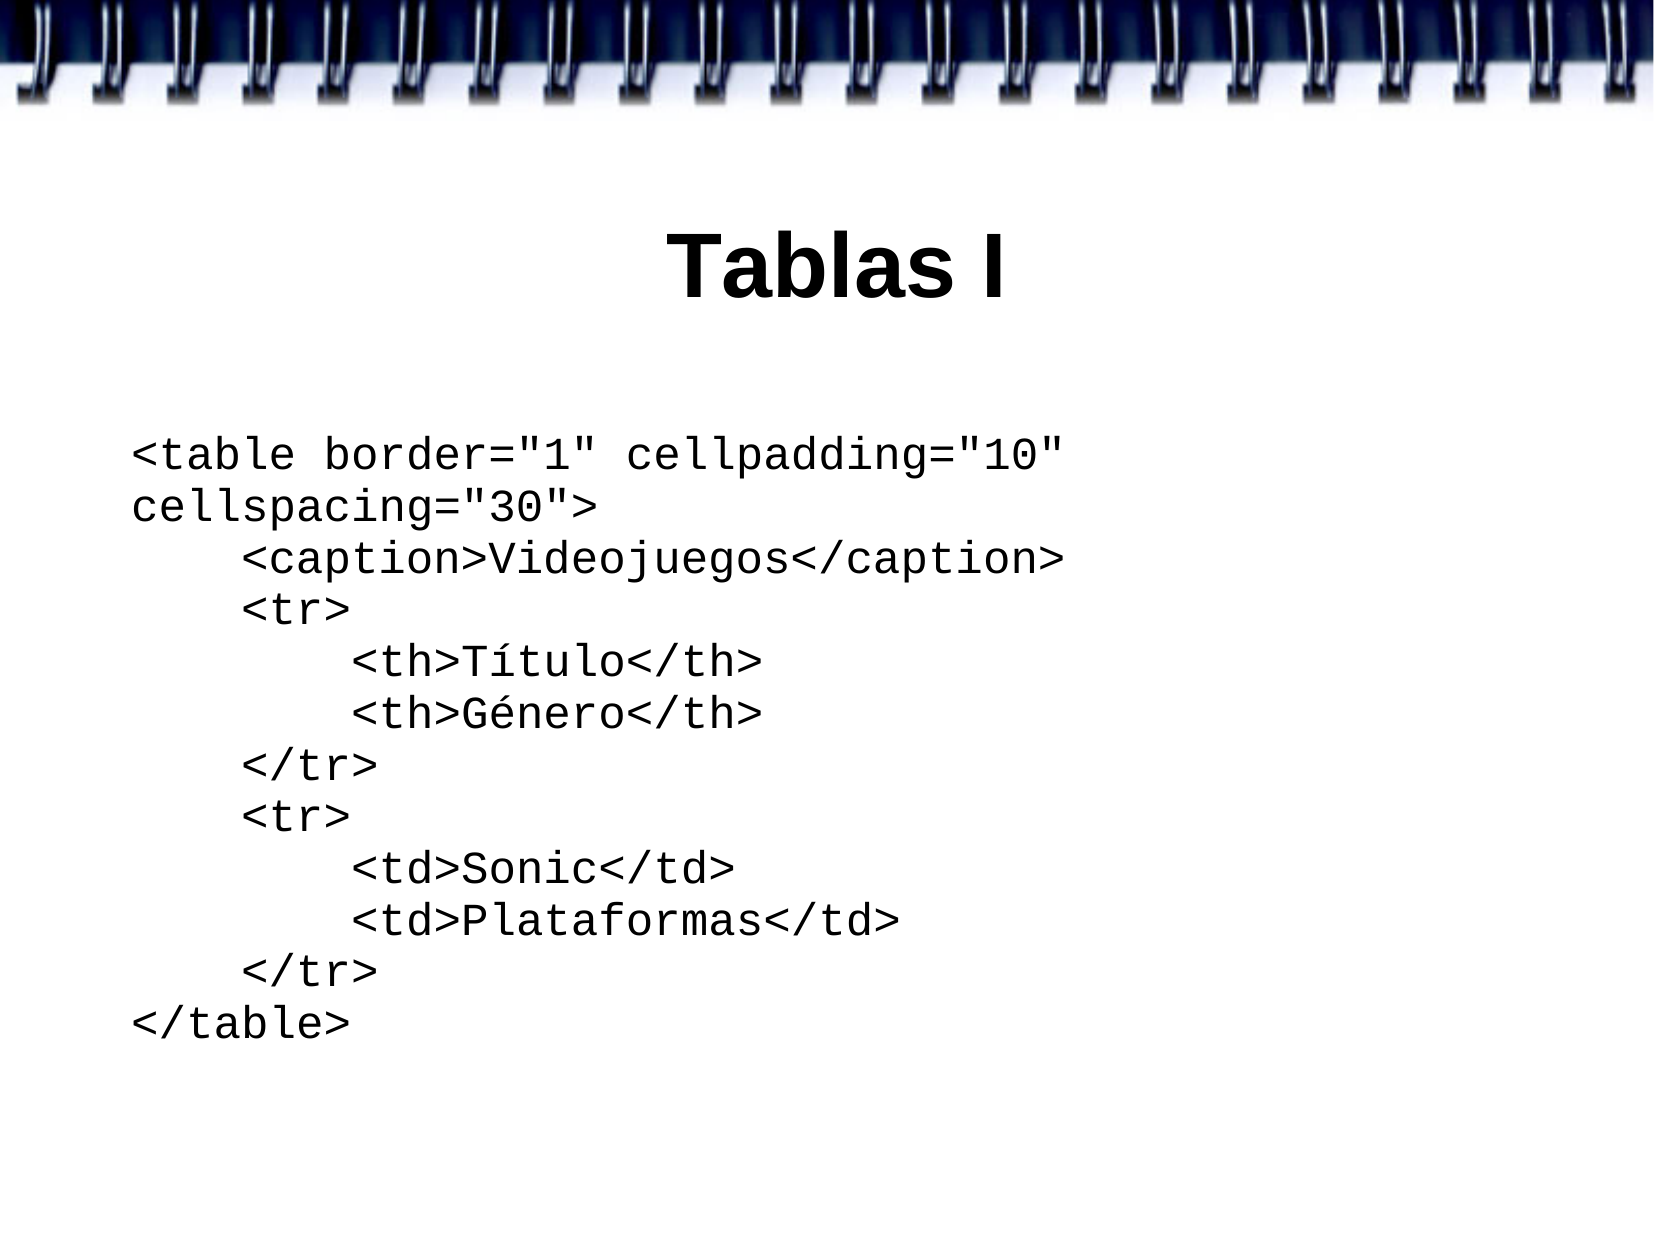

# Tablas I
<table border="1" cellpadding="10"
cellspacing="30">
 <caption>Videojuegos</caption>
 <tr>
 <th>Título</th>
 <th>Género</th>
 </tr>
 <tr>
 <td>Sonic</td>
 <td>Plataformas</td>
 </tr>
</table>